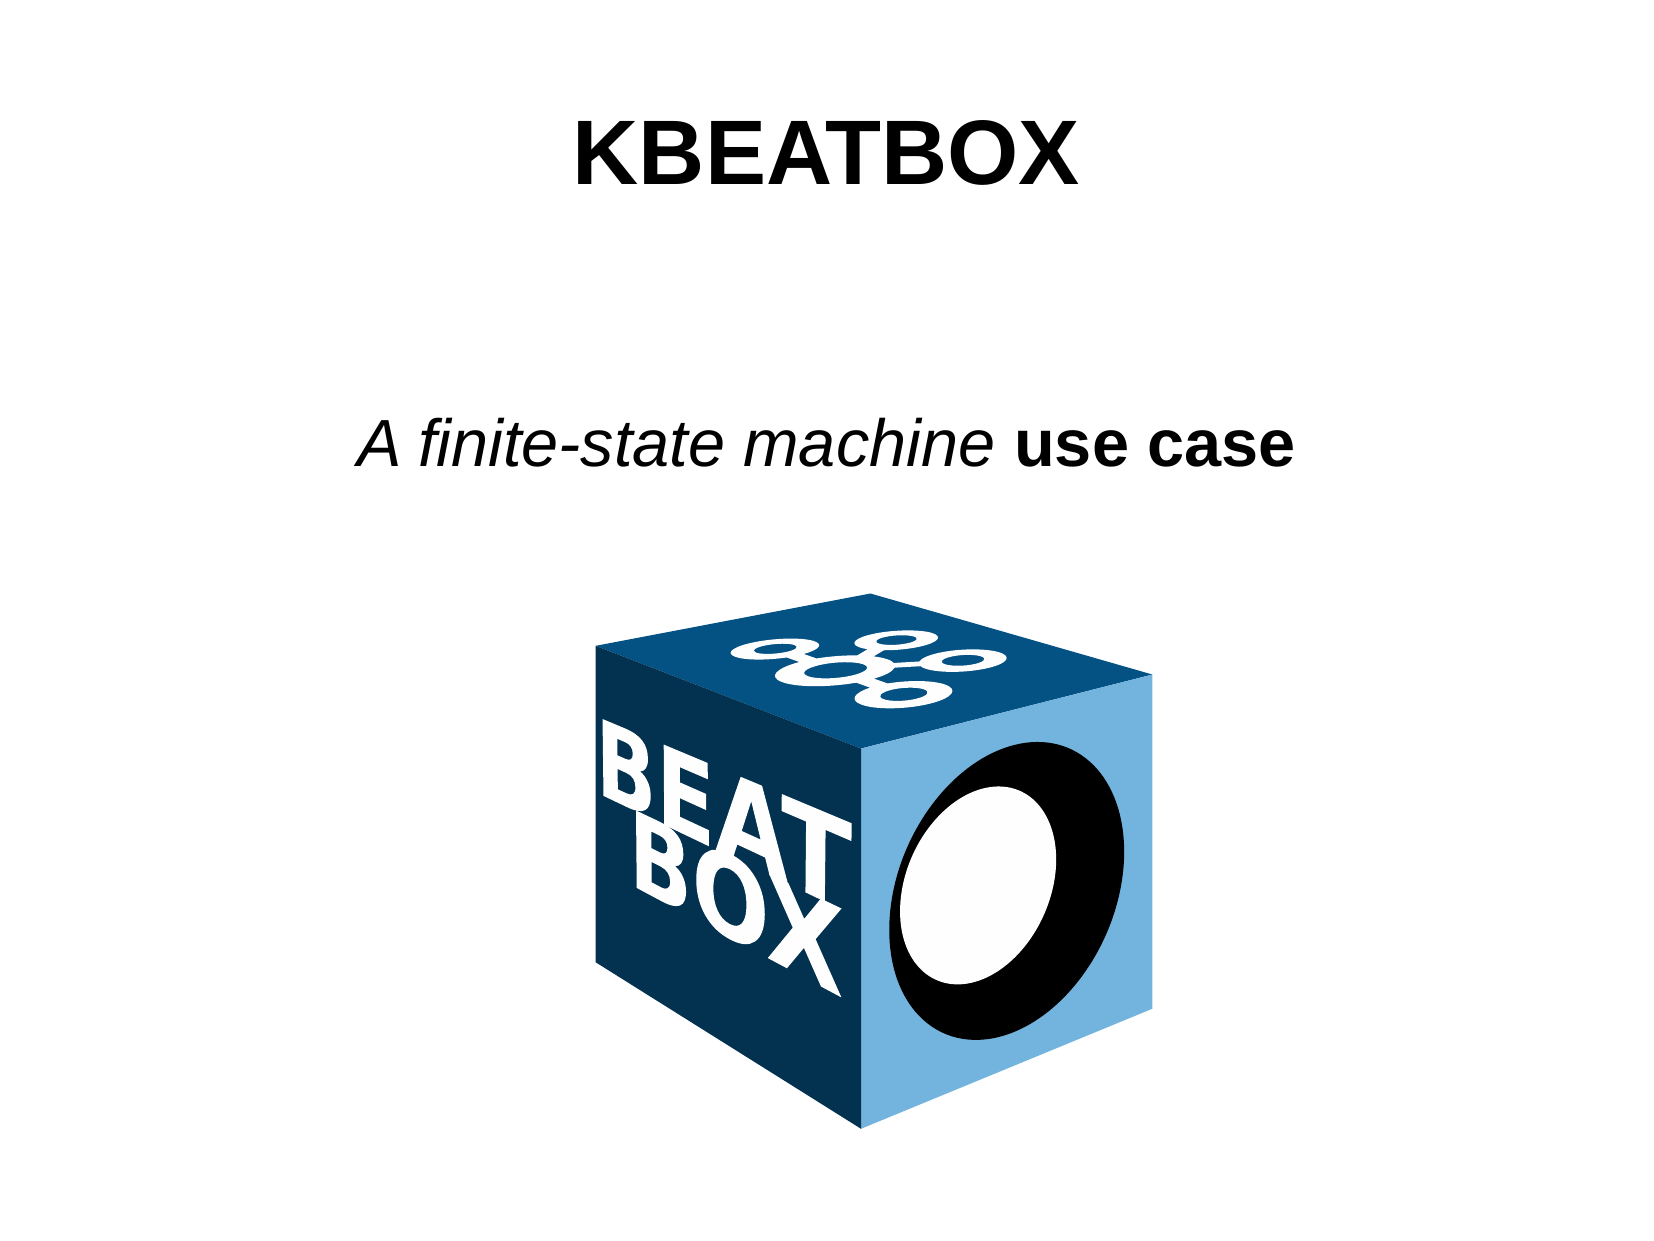

# KBEATBOX
A finite-state machine use case